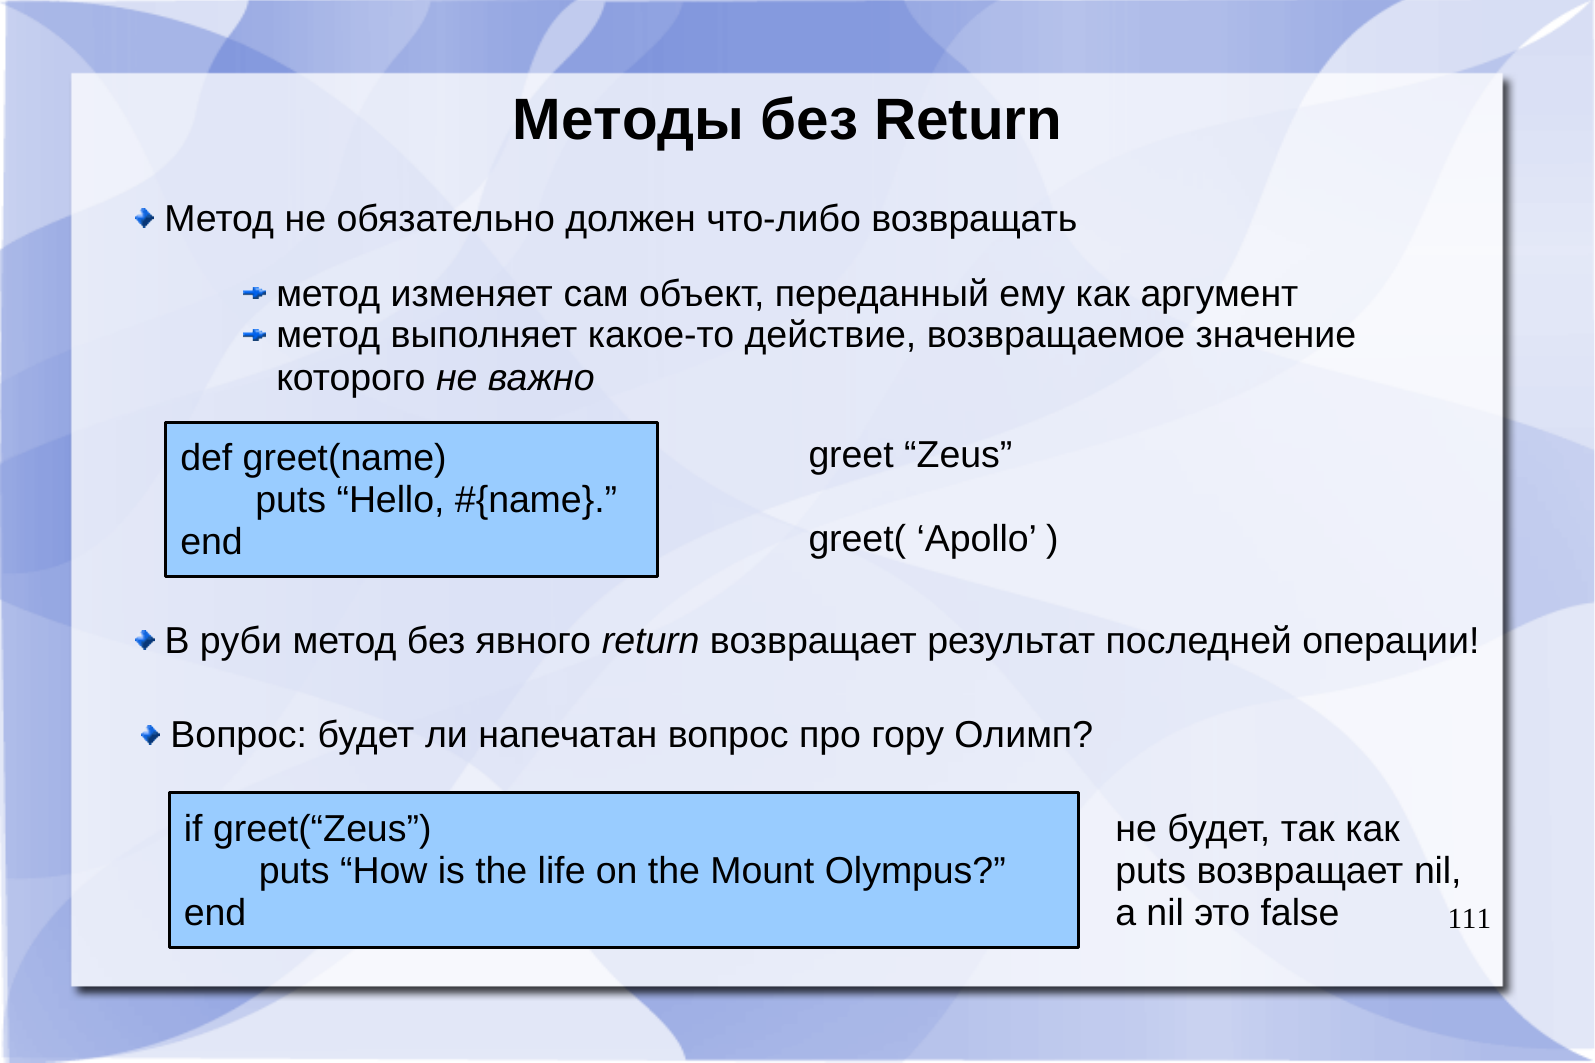

# Методы без Return
 Метод не обязательно должен что-либо возвращать
 метод изменяет сам объект, переданный ему как аргумент
 метод выполняет какое-то действие, возвращаемое значение
 которого не важно
def greet(name)
	puts “Hello, #{name}.”
end
greet “Zeus”
greet( ‘Apollo’ )
 В руби метод без явного return возвращает результат последней операции!
 Вопрос: будет ли напечатан вопрос про гору Олимп?
if greet(“Zeus”)
	puts “How is the life on the Mount Olympus?”
end
не будет, так как
puts возвращает nil,
а nil это false
111